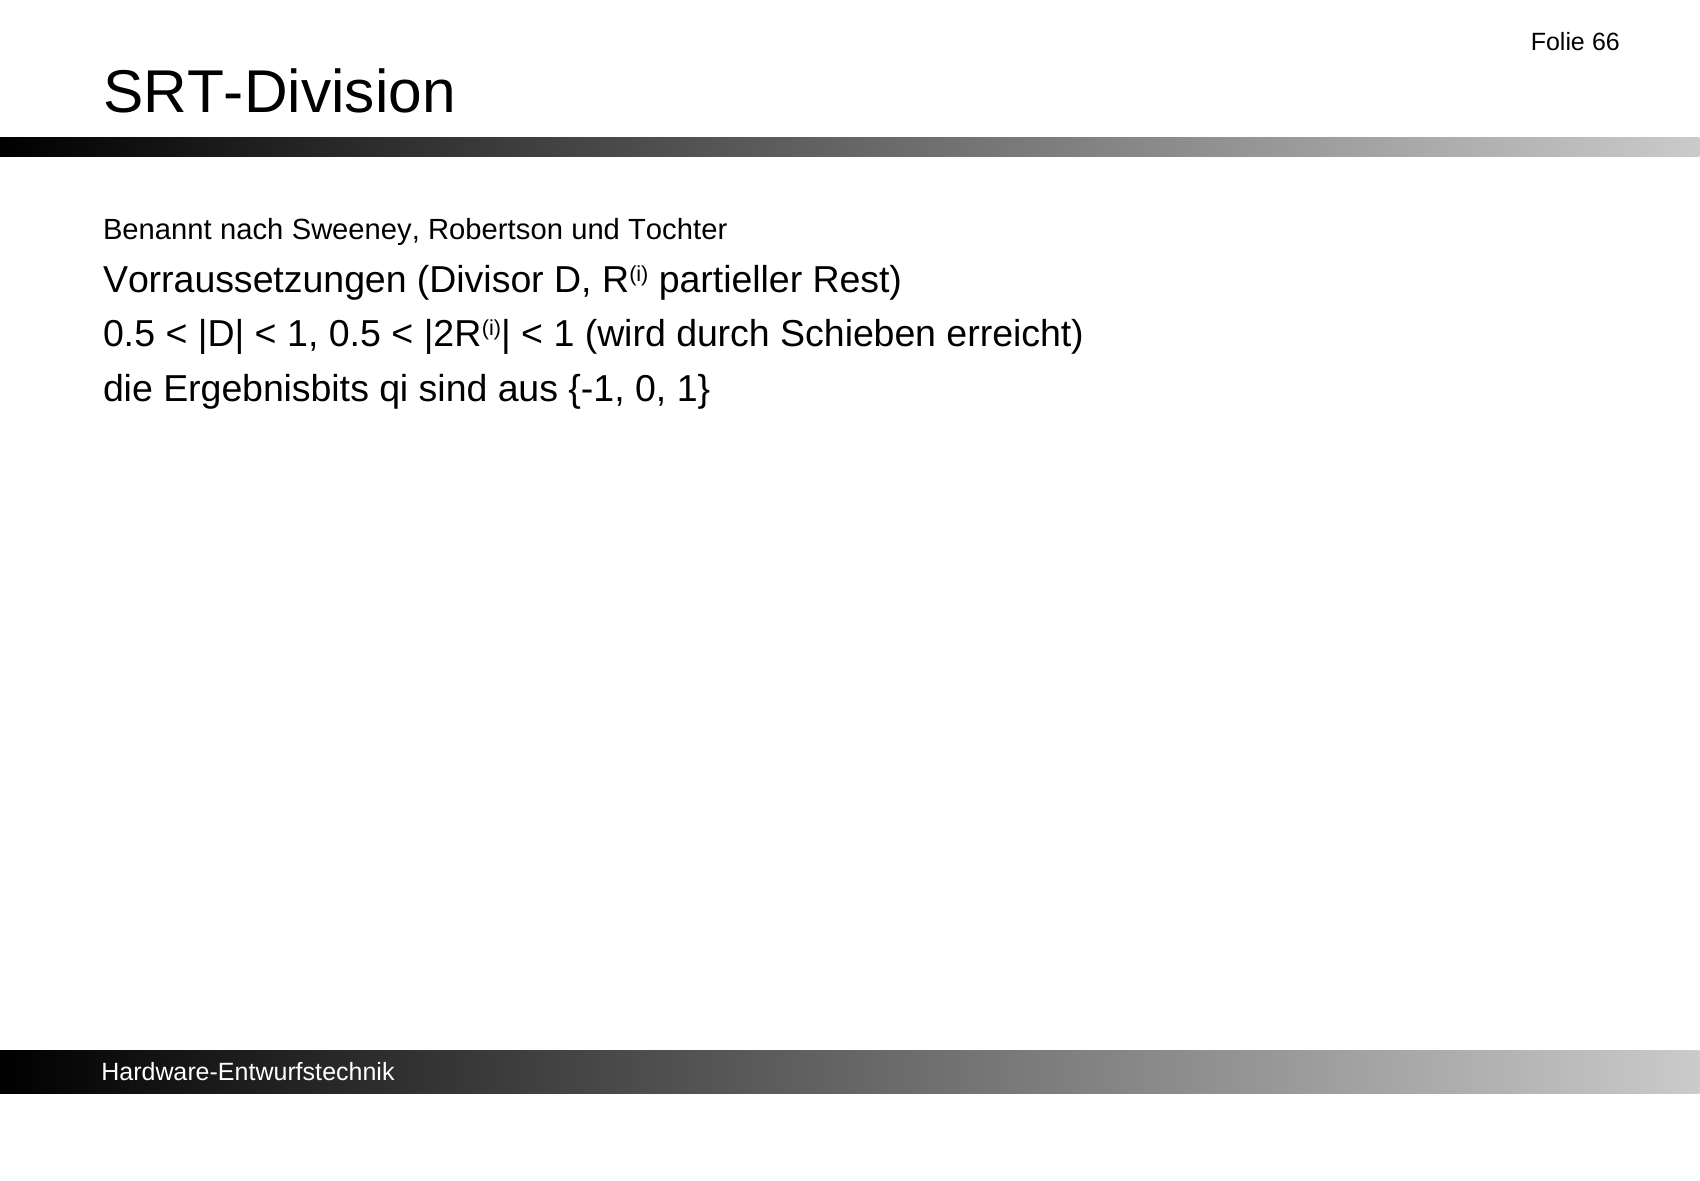

# SRT-Division
Benannt nach Sweeney, Robertson und Tochter
Vorraussetzungen (Divisor D, R(i) partieller Rest)
0.5 < |D| < 1, 0.5 < |2R(i)| < 1 (wird durch Schieben erreicht)
die Ergebnisbits qi sind aus {-1, 0, 1}